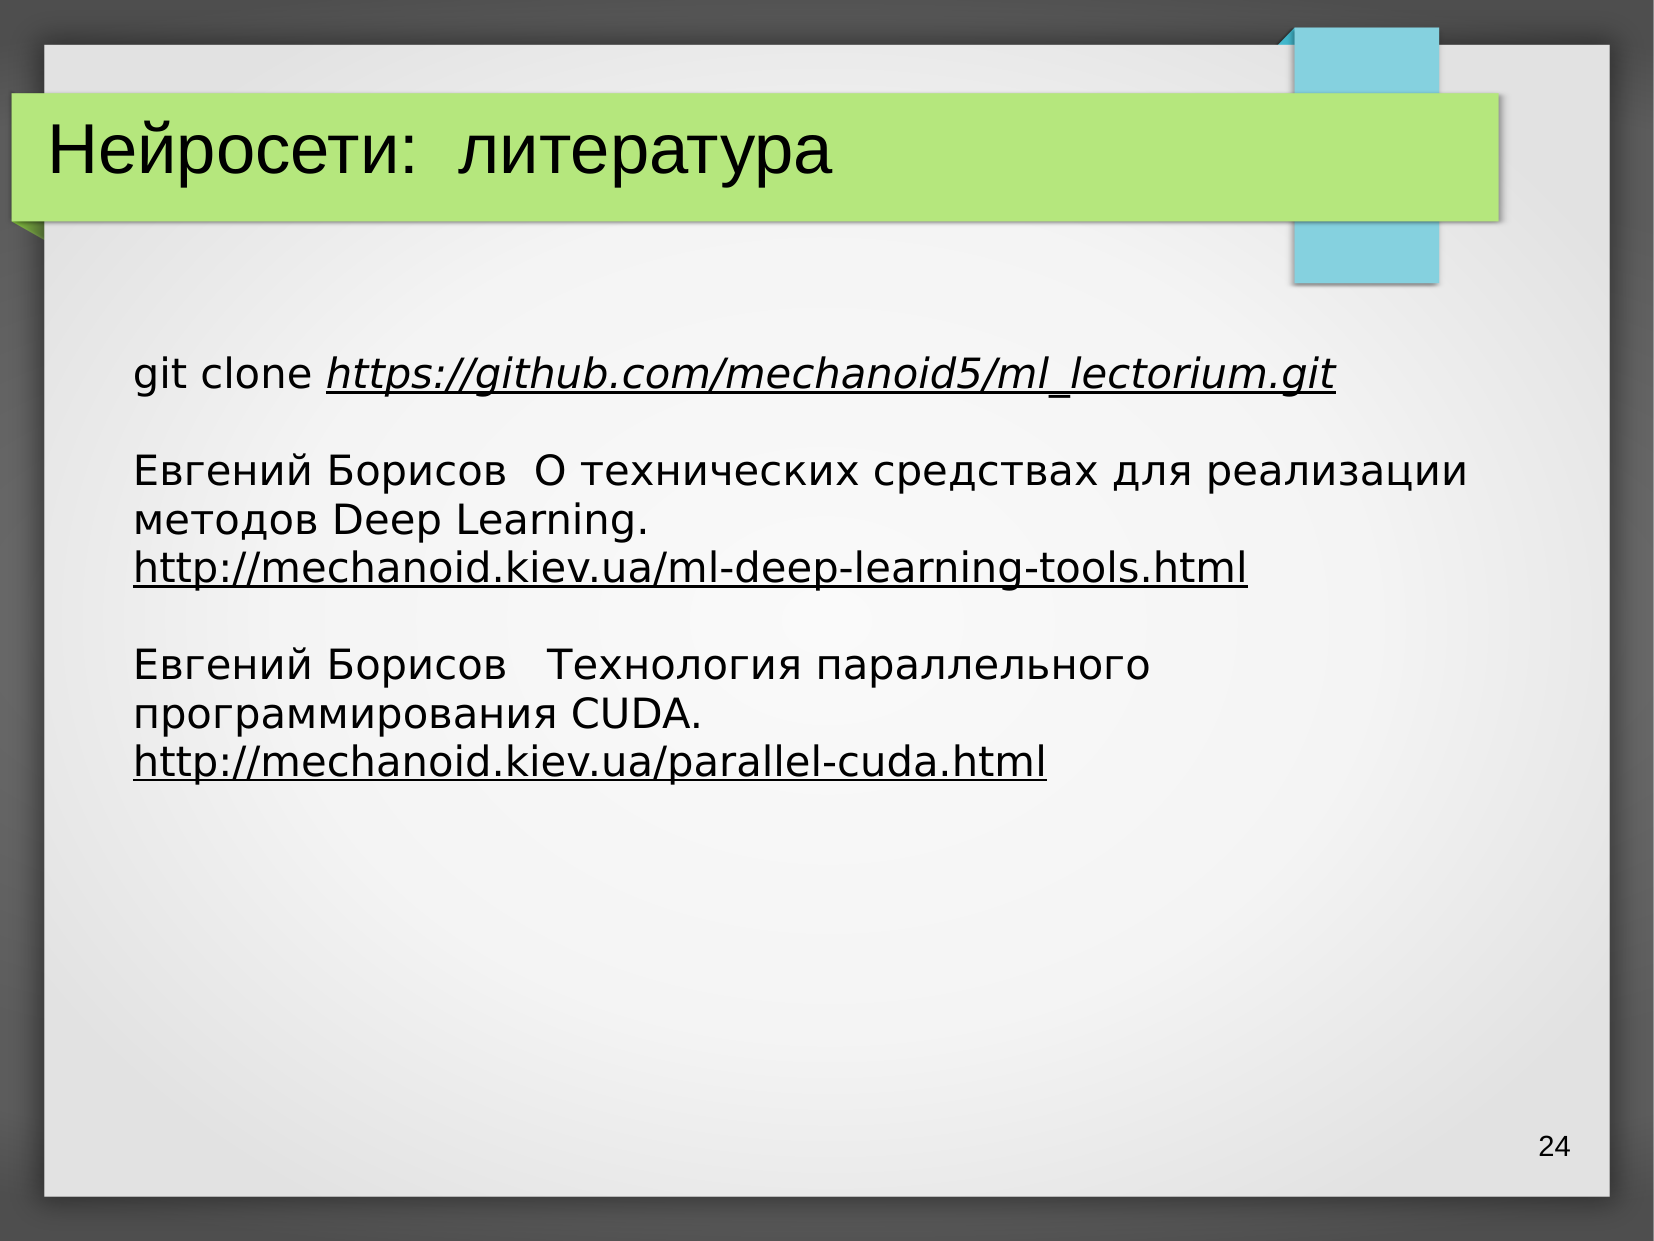

# Нейросети: литература
git clone https://github.com/mechanoid5/ml_lectorium.git
Евгений Борисов О технических средствах для реализации методов Deep Learning.
http://mechanoid.kiev.ua/ml-deep-learning-tools.html
Евгений Борисов Технология параллельного программирования CUDA.
http://mechanoid.kiev.ua/parallel-cuda.html
24